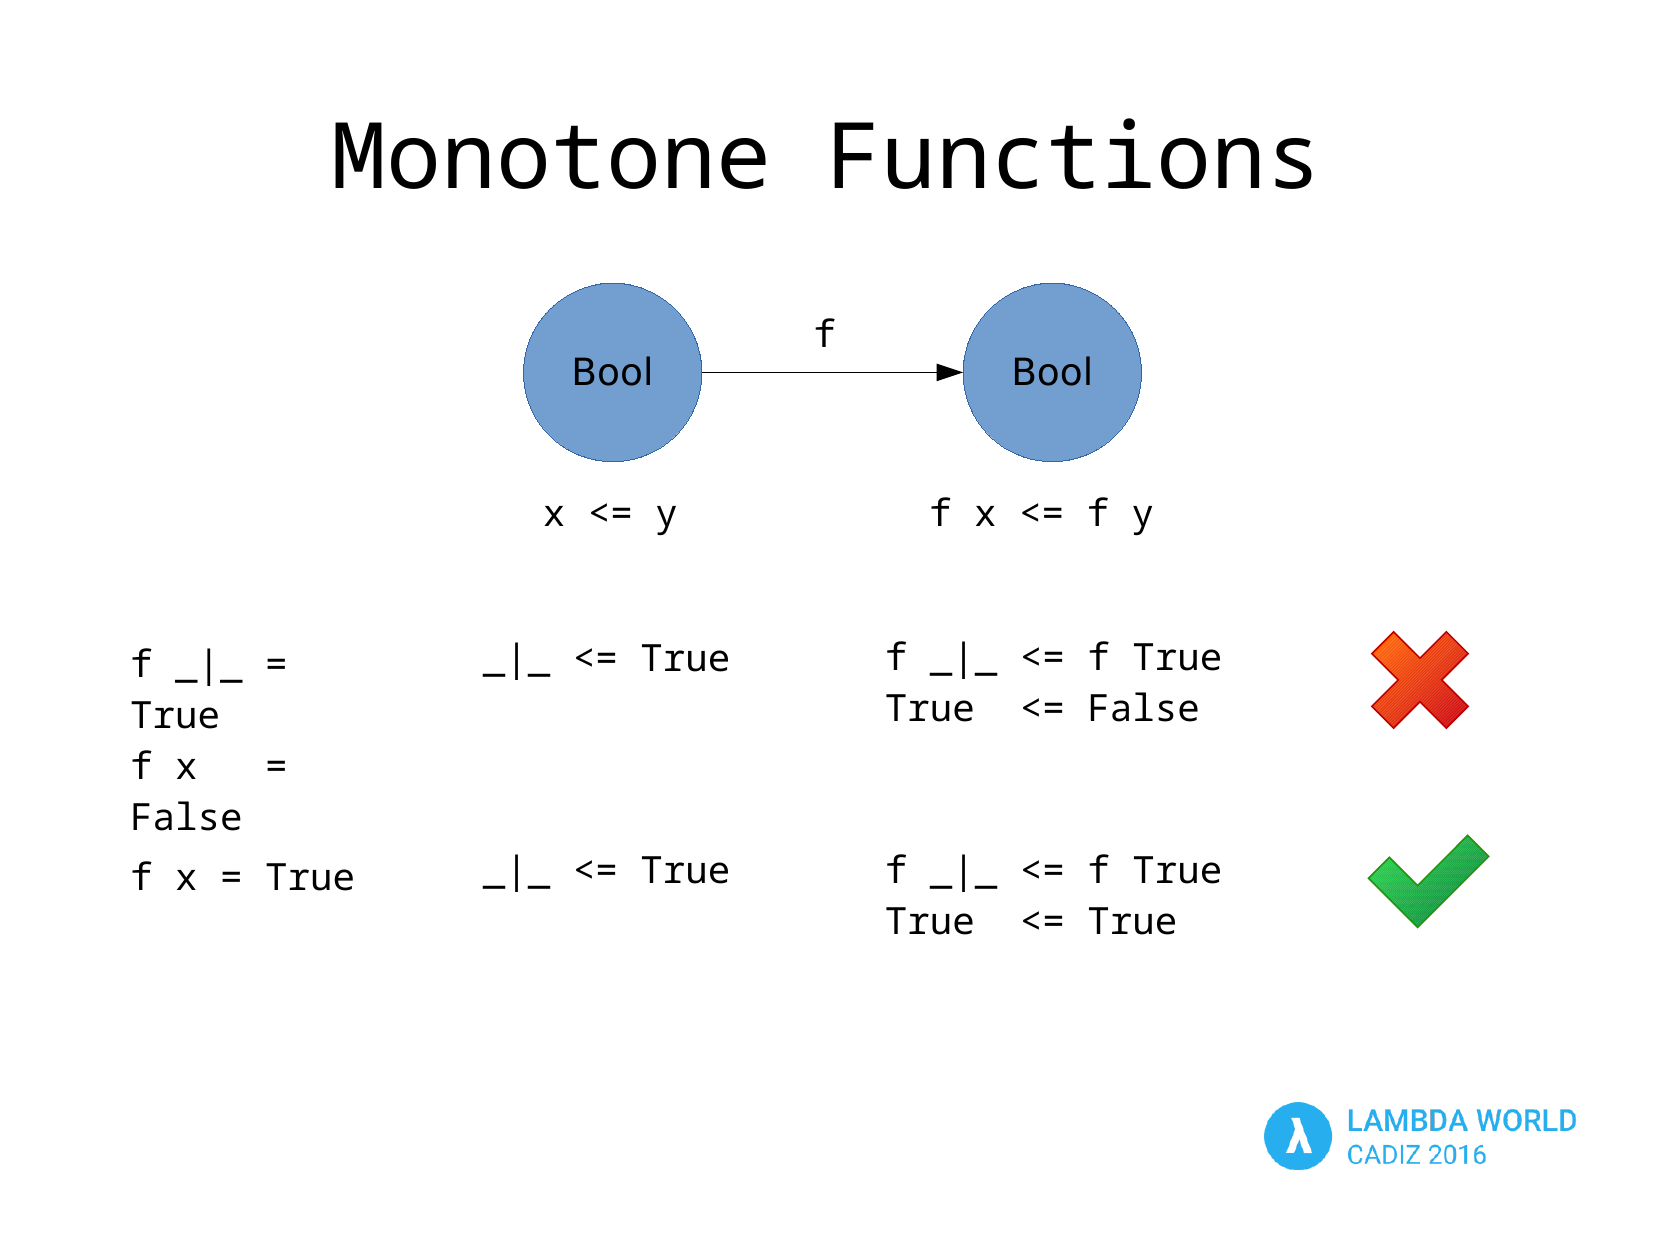

# Monotone Functions
Bool
Bool
f
x <= y
f x <= f y
f _|_ <= f True
True <= False
_|_ <= True
f _|_ = True
f x = False
f _|_ <= f True
True <= True
_|_ <= True
f x = True